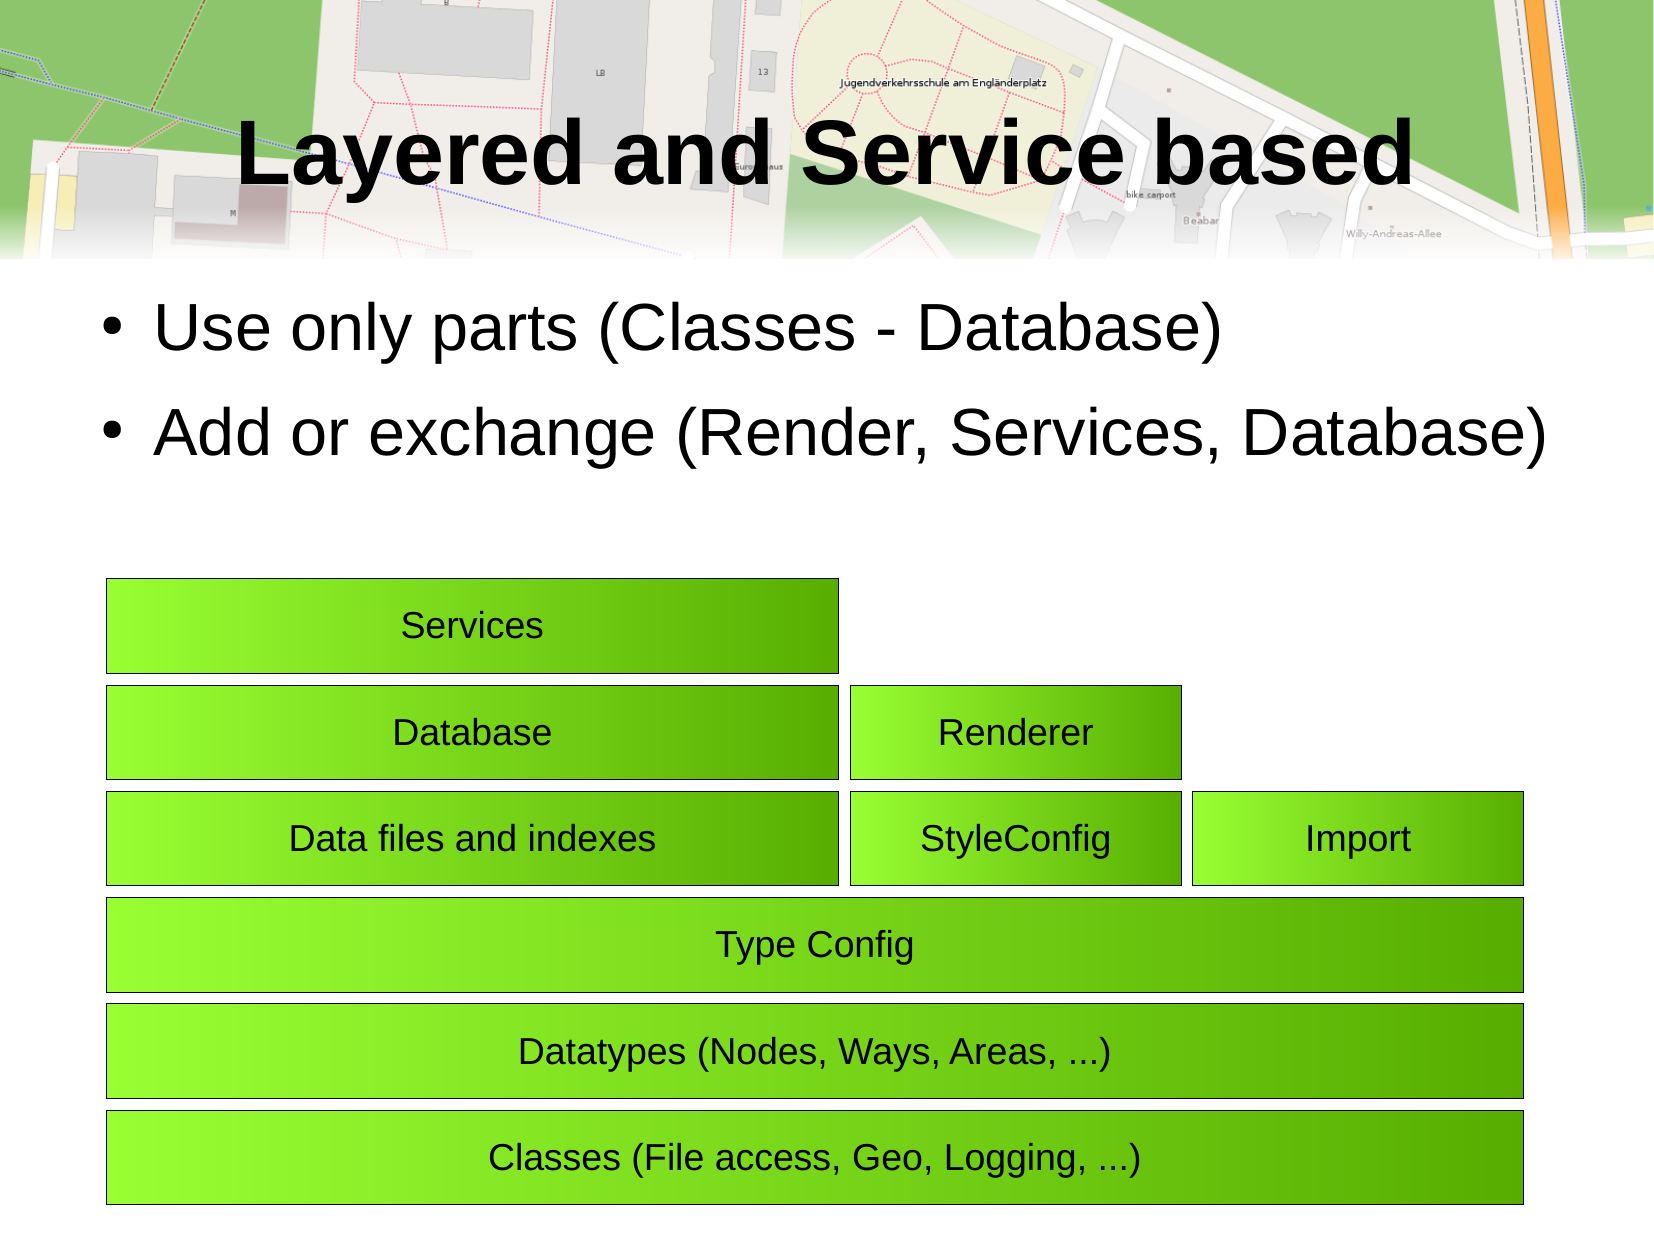

# Layered and Service based
Use only parts (Classes - Database)
Add or exchange (Render, Services, Database)
Services
Database
Renderer
Data files and indexes
StyleConfig
Import
Type Config
Datatypes (Nodes, Ways, Areas, ...)
Classes (File access, Geo, Logging, ...)